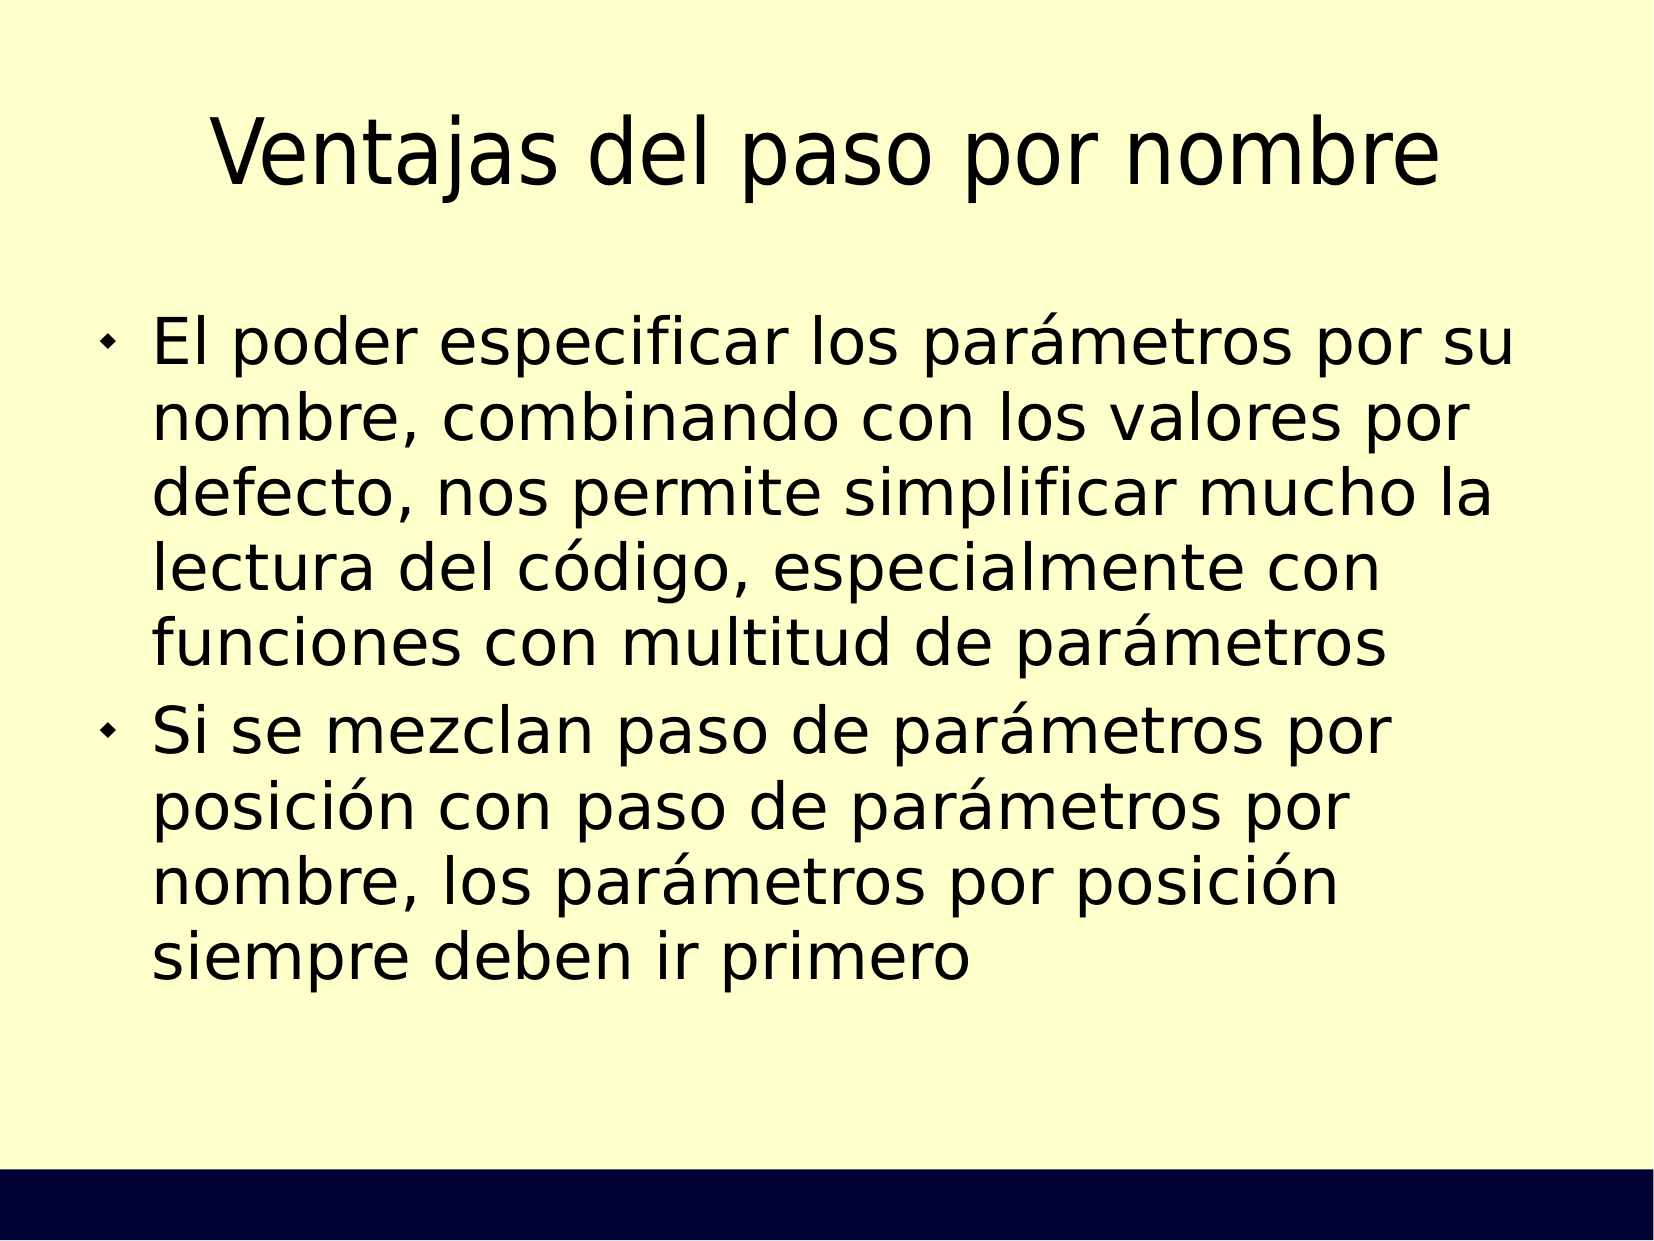

# Ventajas del paso por nombre
El poder especificar los parámetros por su nombre, combinando con los valores por defecto, nos permite simplificar mucho la lectura del código, especialmente con funciones con multitud de parámetros
Si se mezclan paso de parámetros por posición con paso de parámetros por nombre, los parámetros por posición siempre deben ir primero